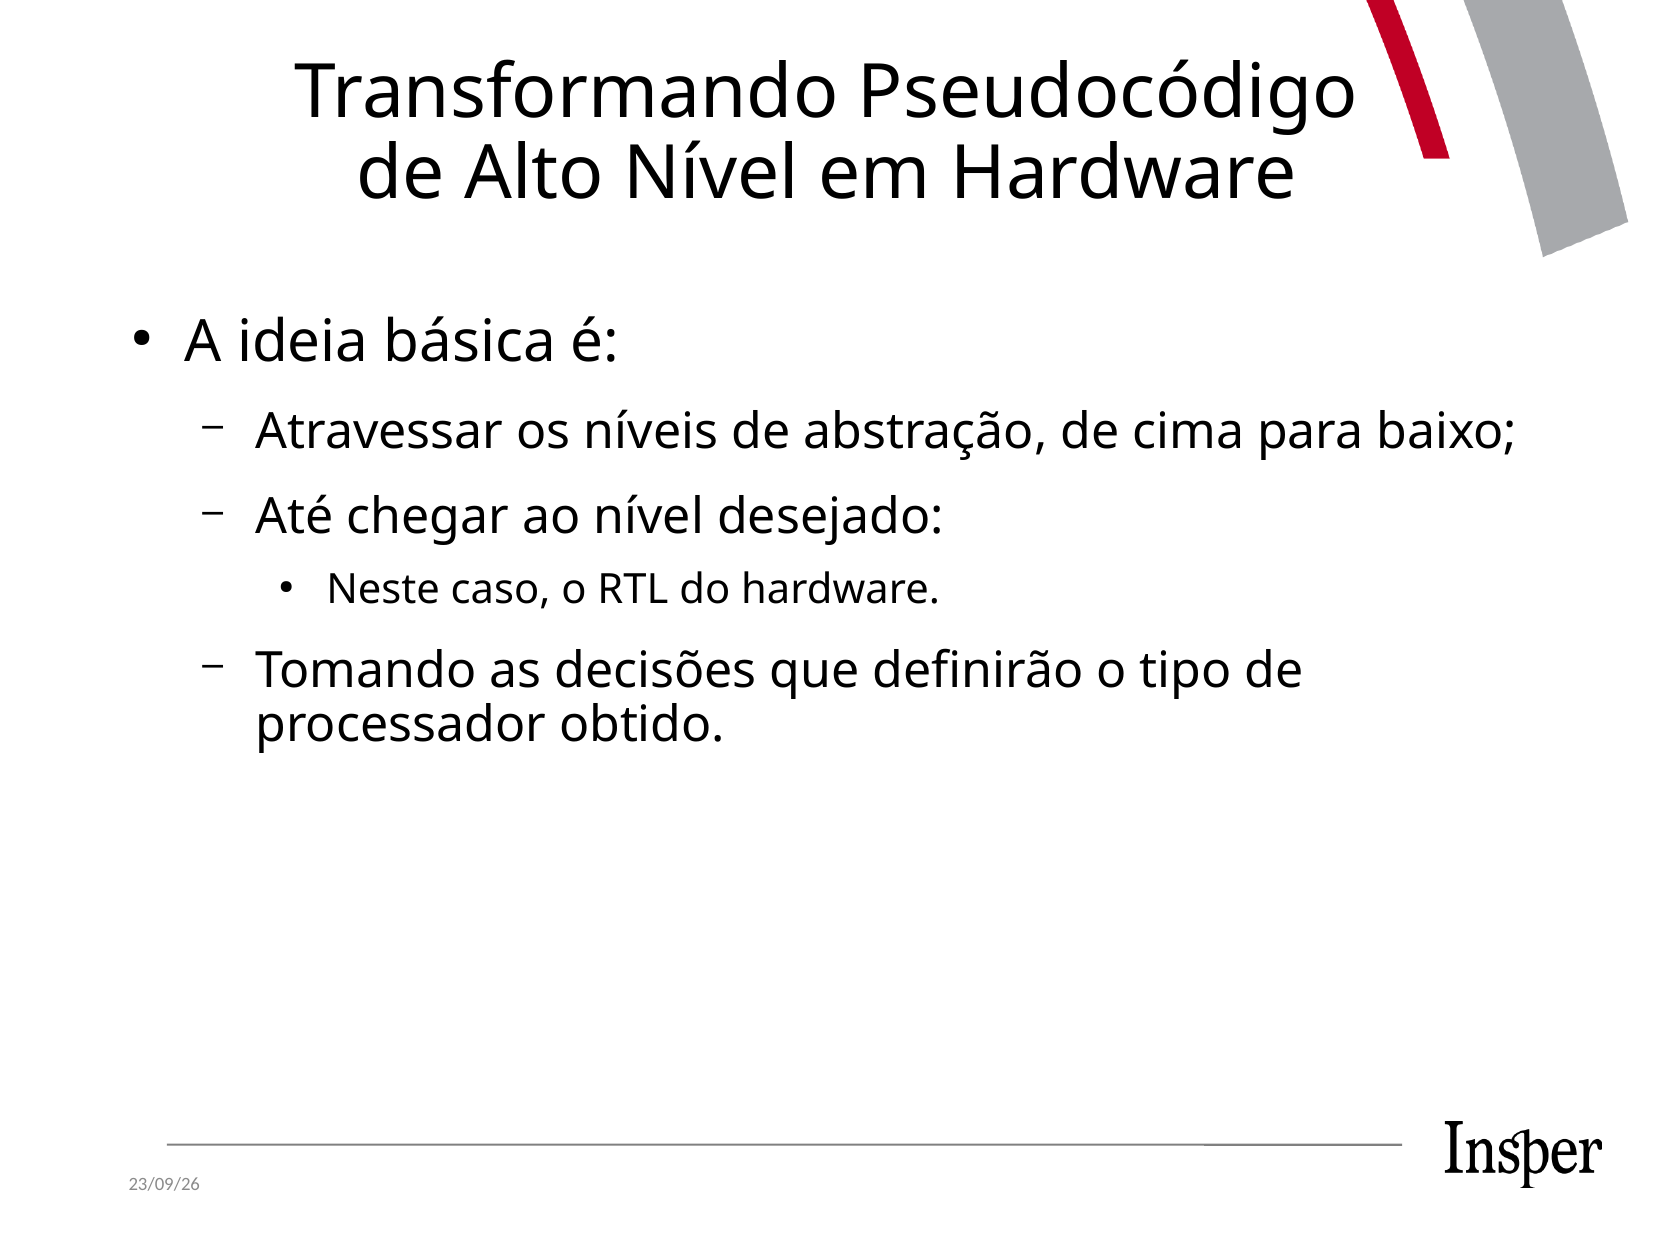

# Transformando Pseudocódigo de Alto Nível em Hardware
A ideia básica é:
Atravessar os níveis de abstração, de cima para baixo;
Até chegar ao nível desejado:
Neste caso, o RTL do hardware.
Tomando as decisões que definirão o tipo de processador obtido.